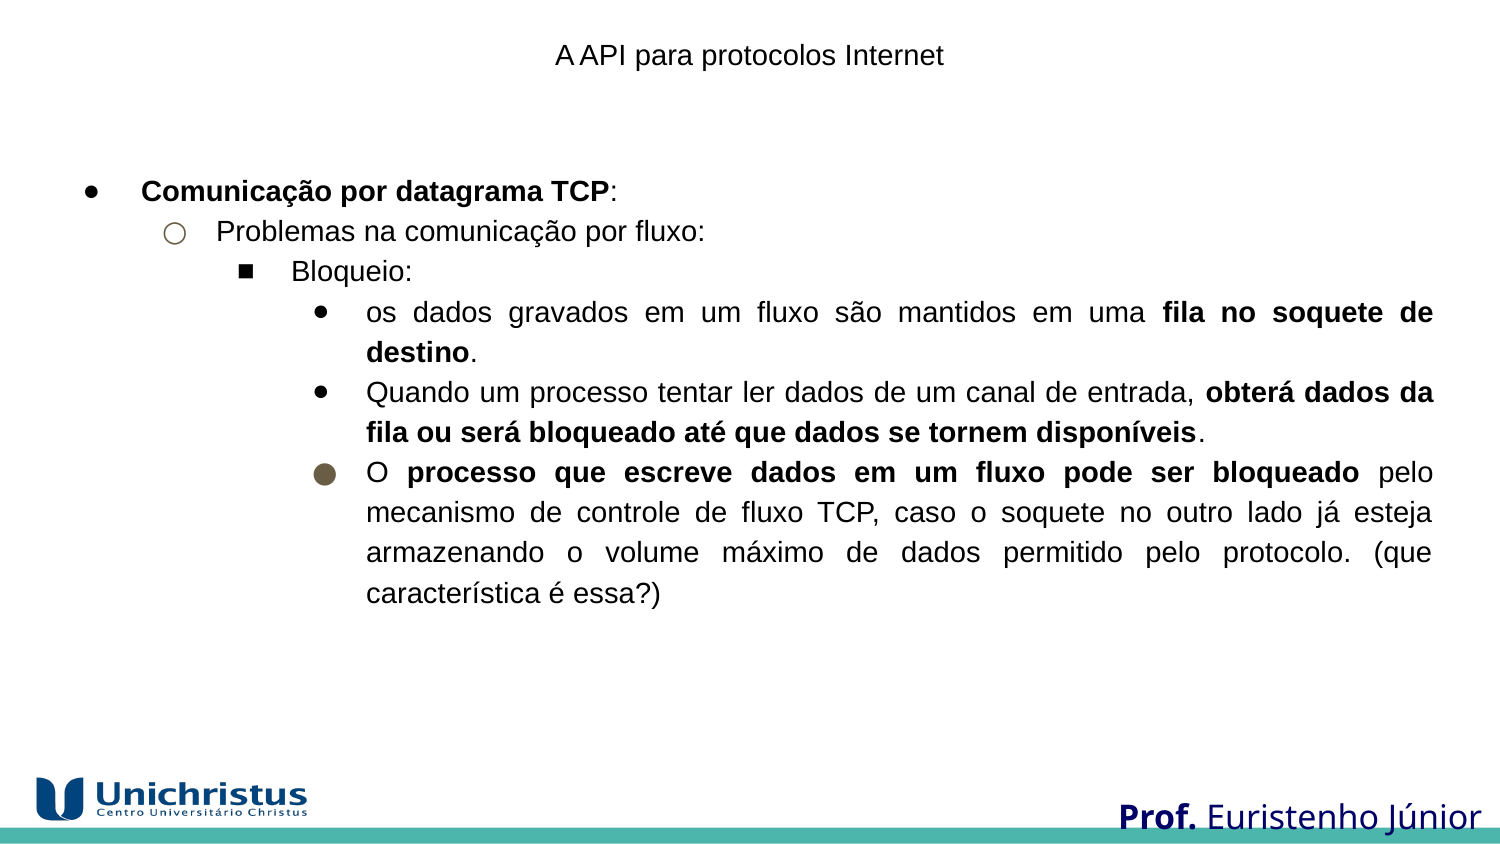

# A API para protocolos Internet
Comunicação por datagrama TCP:
Problemas na comunicação por fluxo:
Bloqueio:
os dados gravados em um fluxo são mantidos em uma fila no soquete de destino.
Quando um processo tentar ler dados de um canal de entrada, obterá dados da fila ou será bloqueado até que dados se tornem disponíveis.
O processo que escreve dados em um fluxo pode ser bloqueado pelo mecanismo de controle de fluxo TCP, caso o soquete no outro lado já esteja armazenando o volume máximo de dados permitido pelo protocolo. (que característica é essa?)